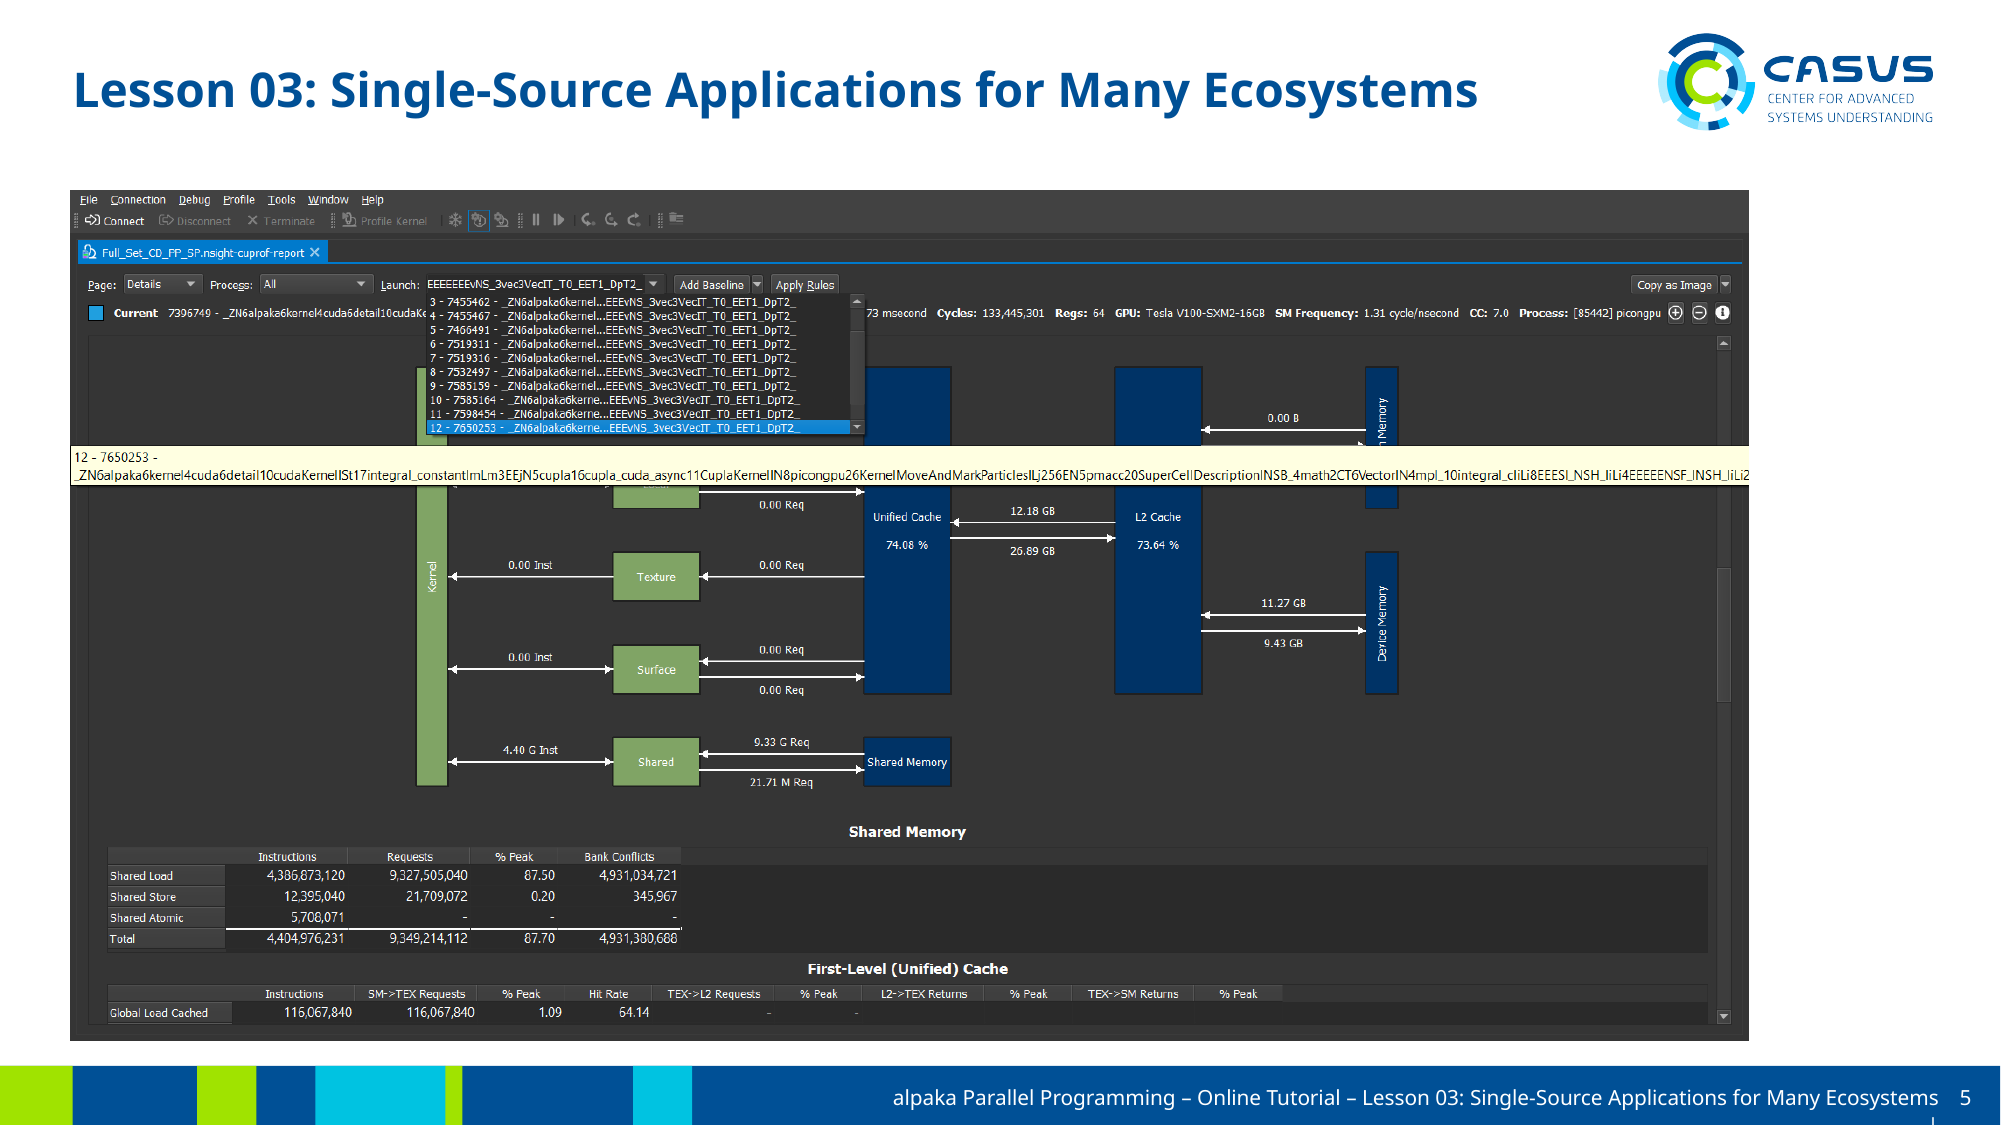

# Lesson 03: Single-Source Applications for Many Ecosystems
alpaka Parallel Programming – Online Tutorial – Lesson 03: Single-Source Applications for Many Ecosystems
5